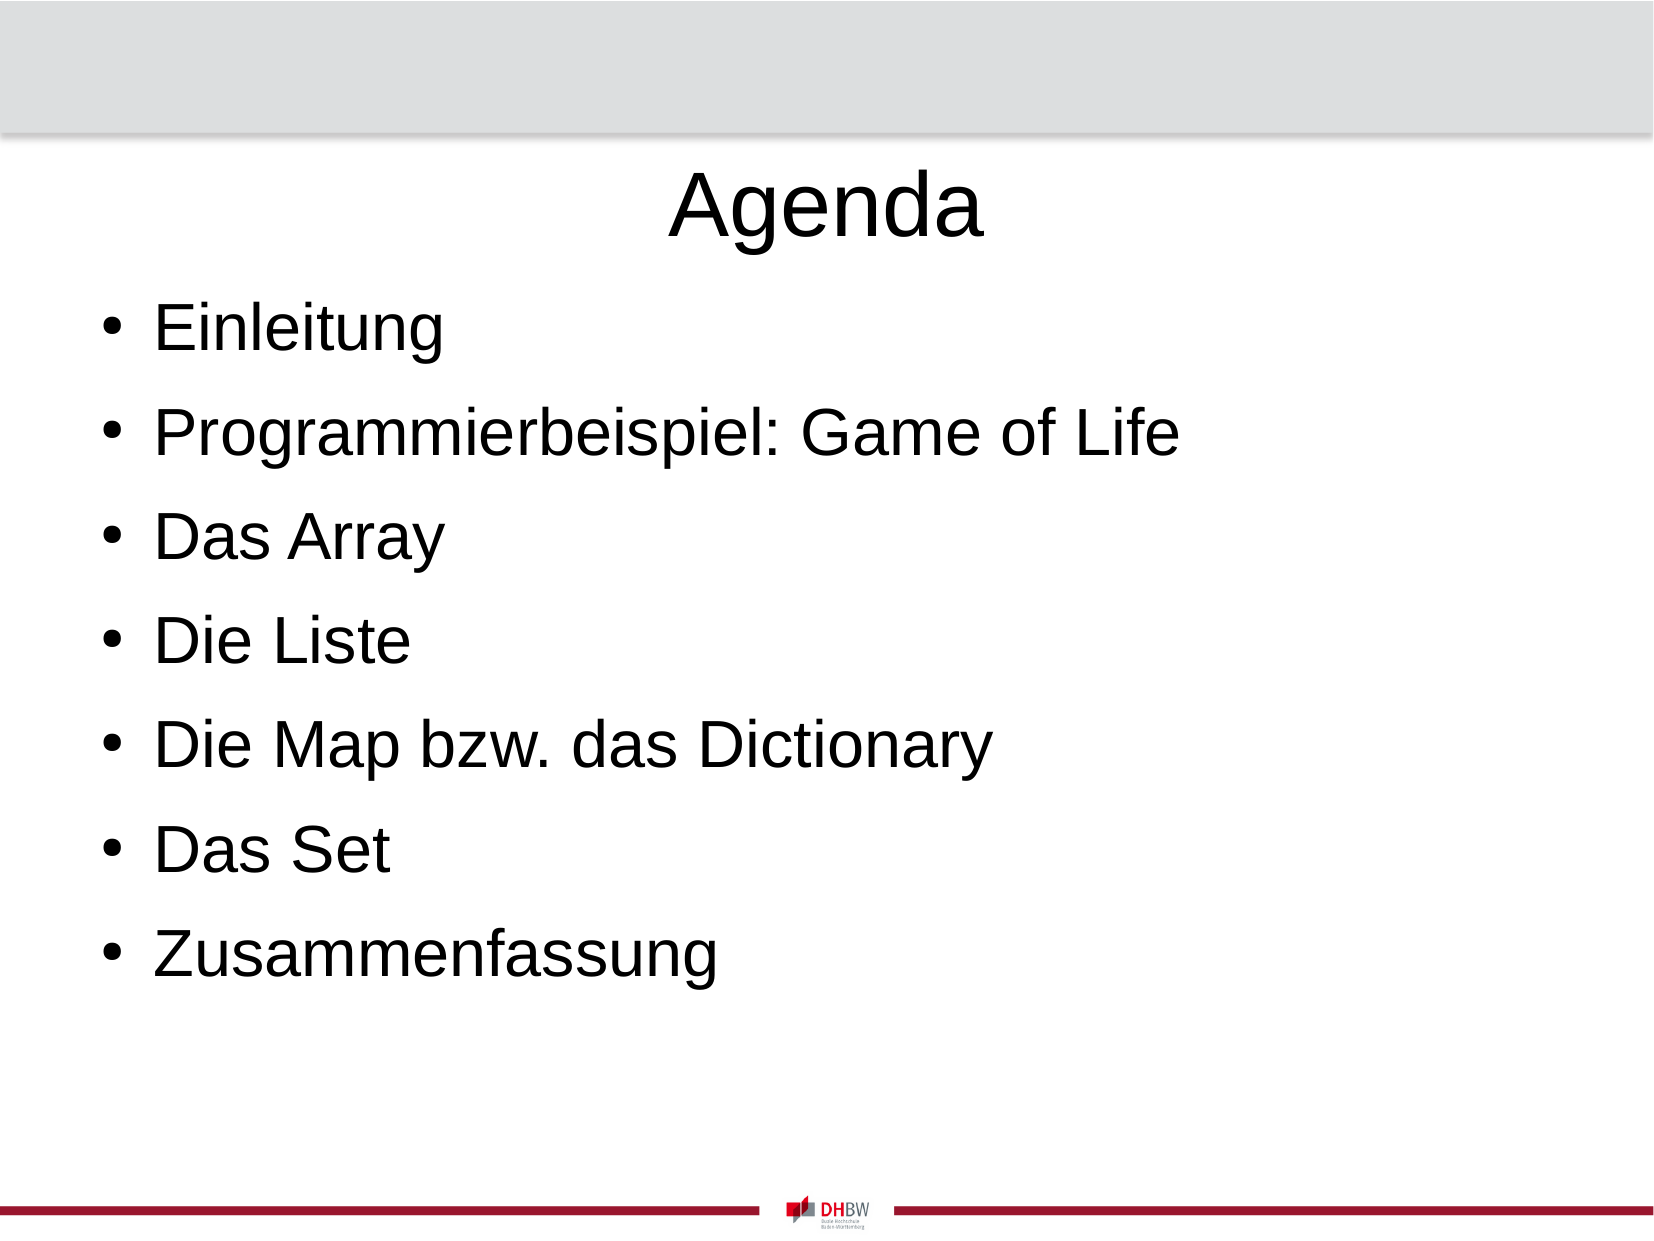

# Agenda
Einleitung
Programmierbeispiel: Game of Life
Das Array
Die Liste
Die Map bzw. das Dictionary
Das Set
Zusammenfassung